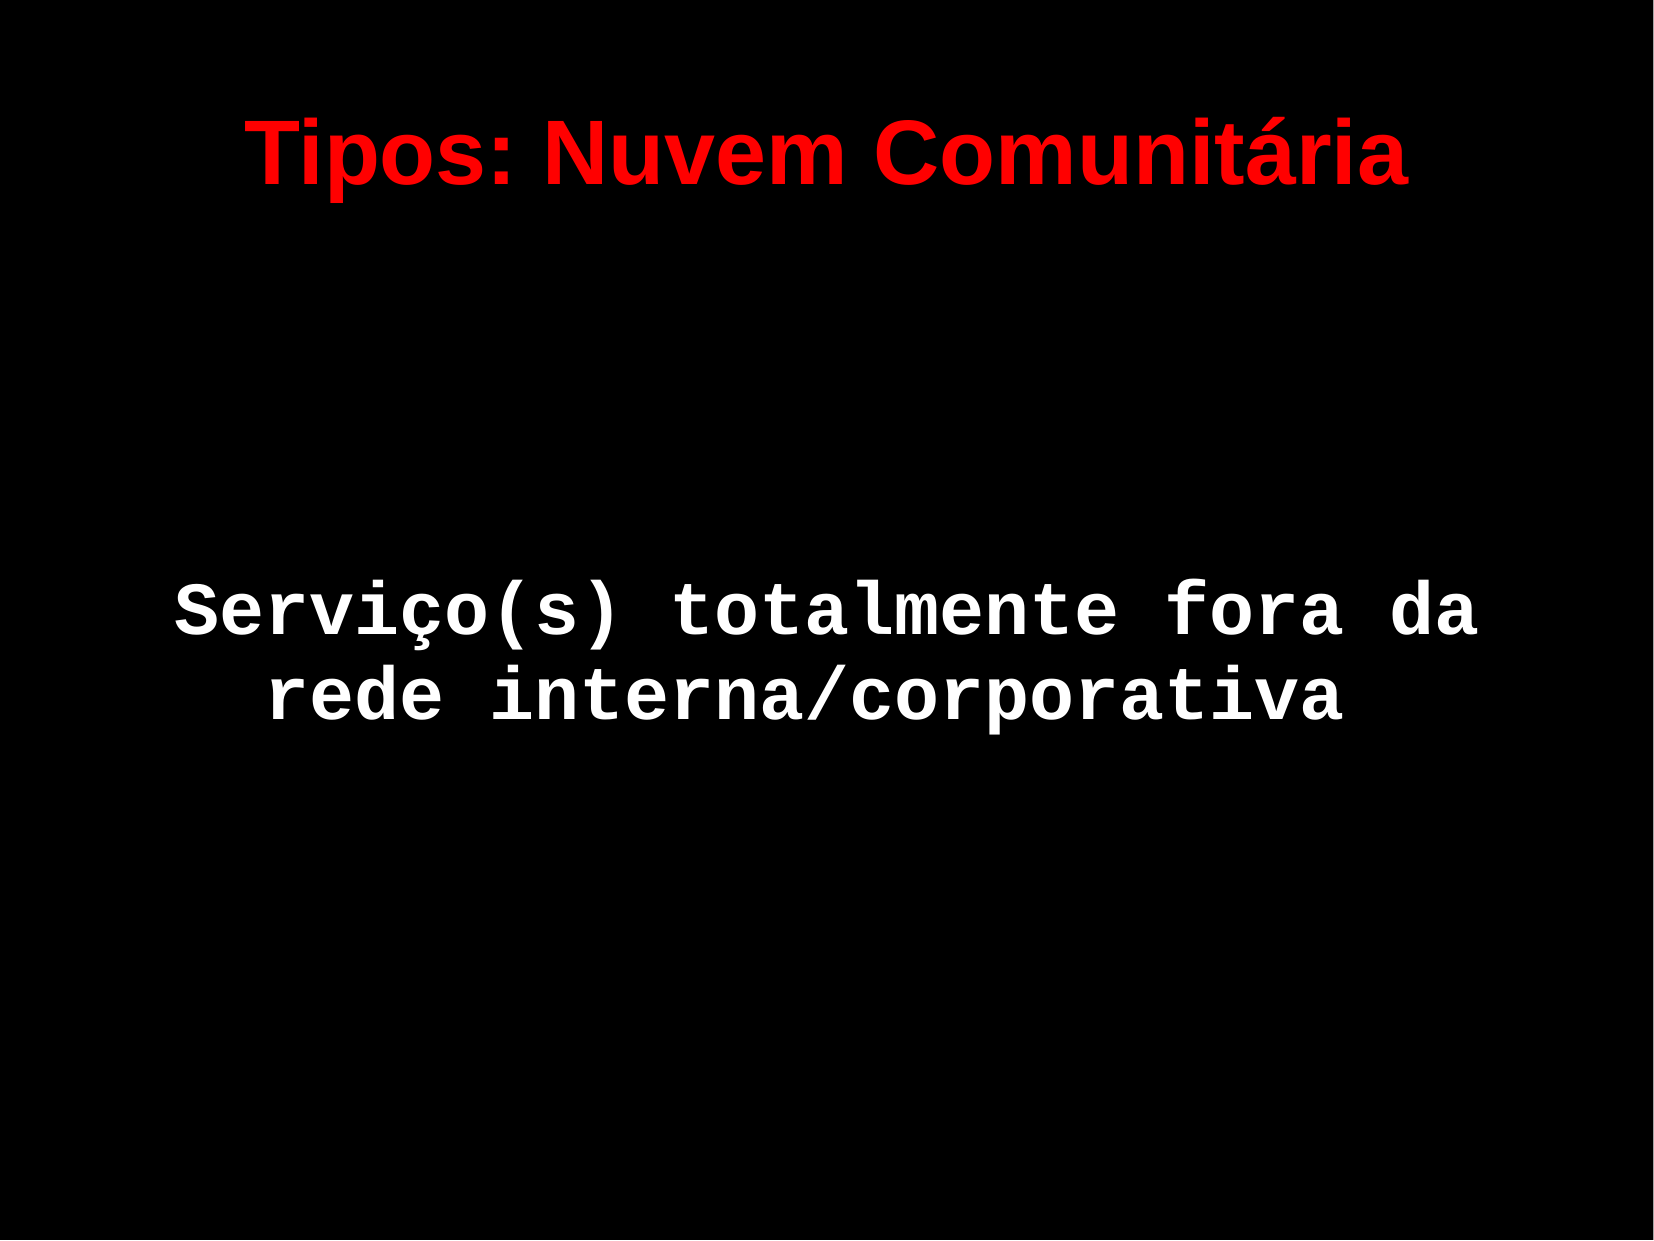

Tipos: Nuvem Comunitária
# Serviço(s) totalmente fora da rede interna/corporativa